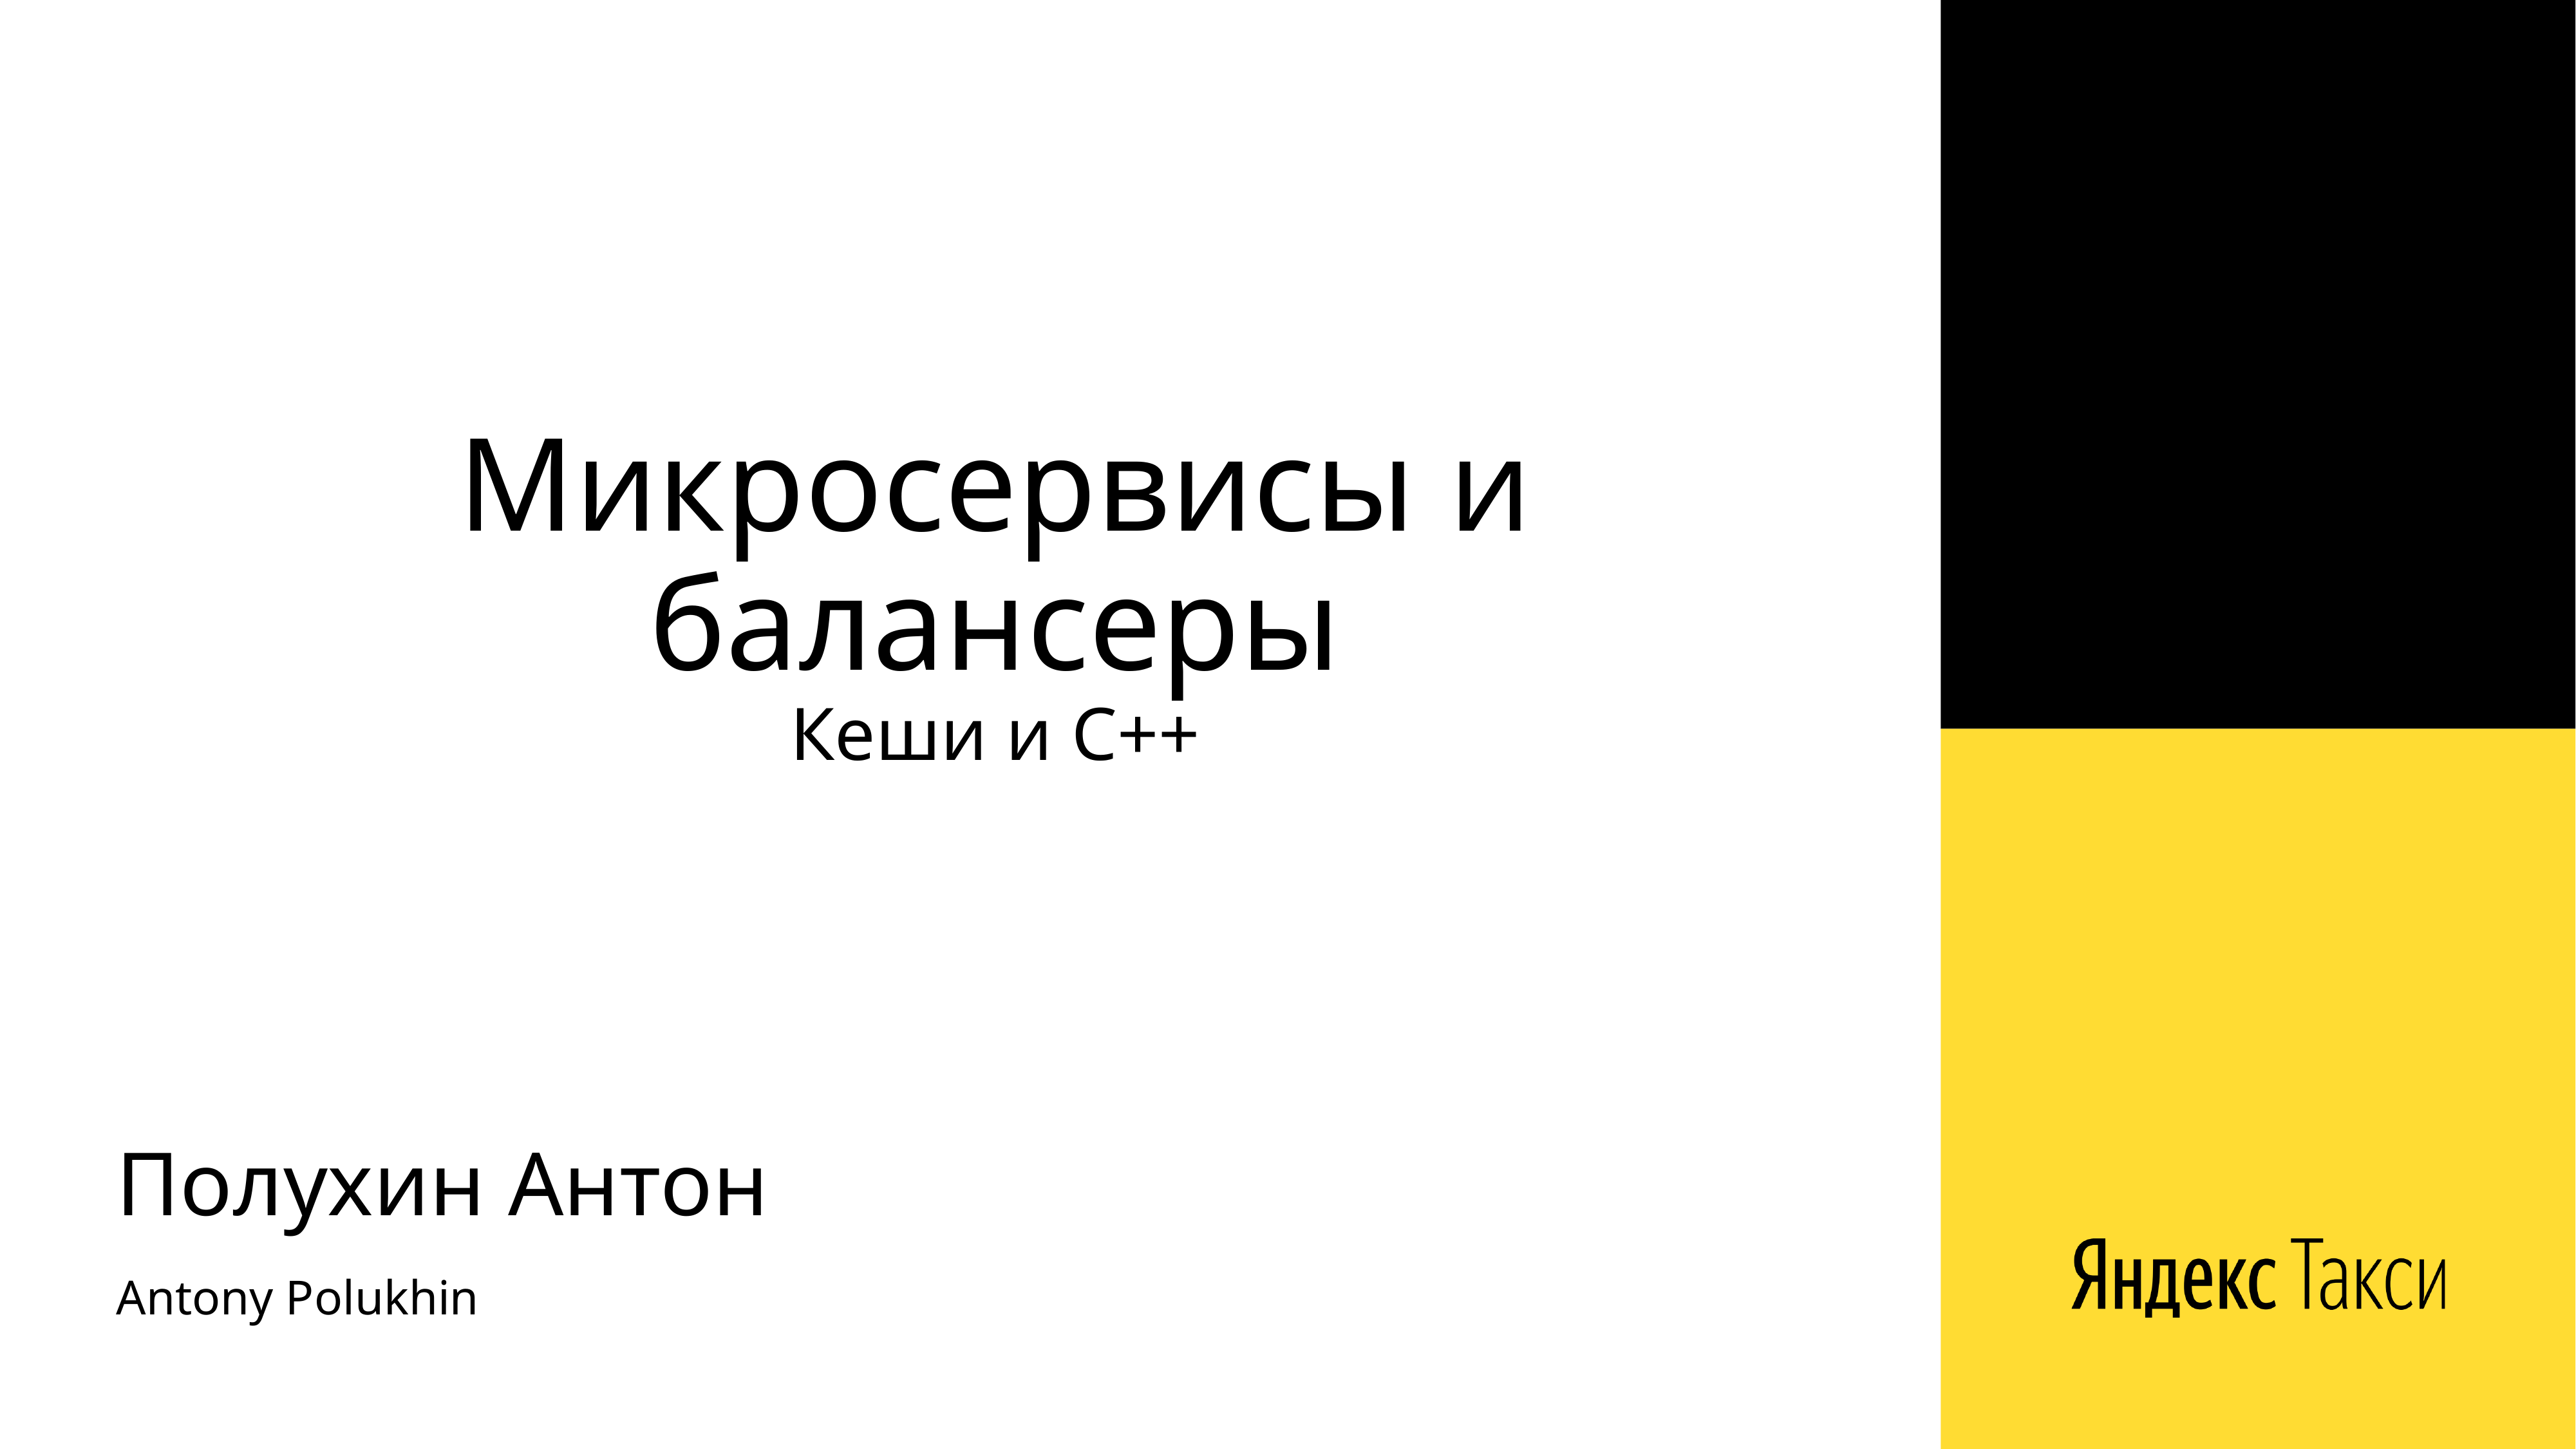

Микросервисы и балансеры
Кеши и C++
Полухин Антон
# Antony Polukhin